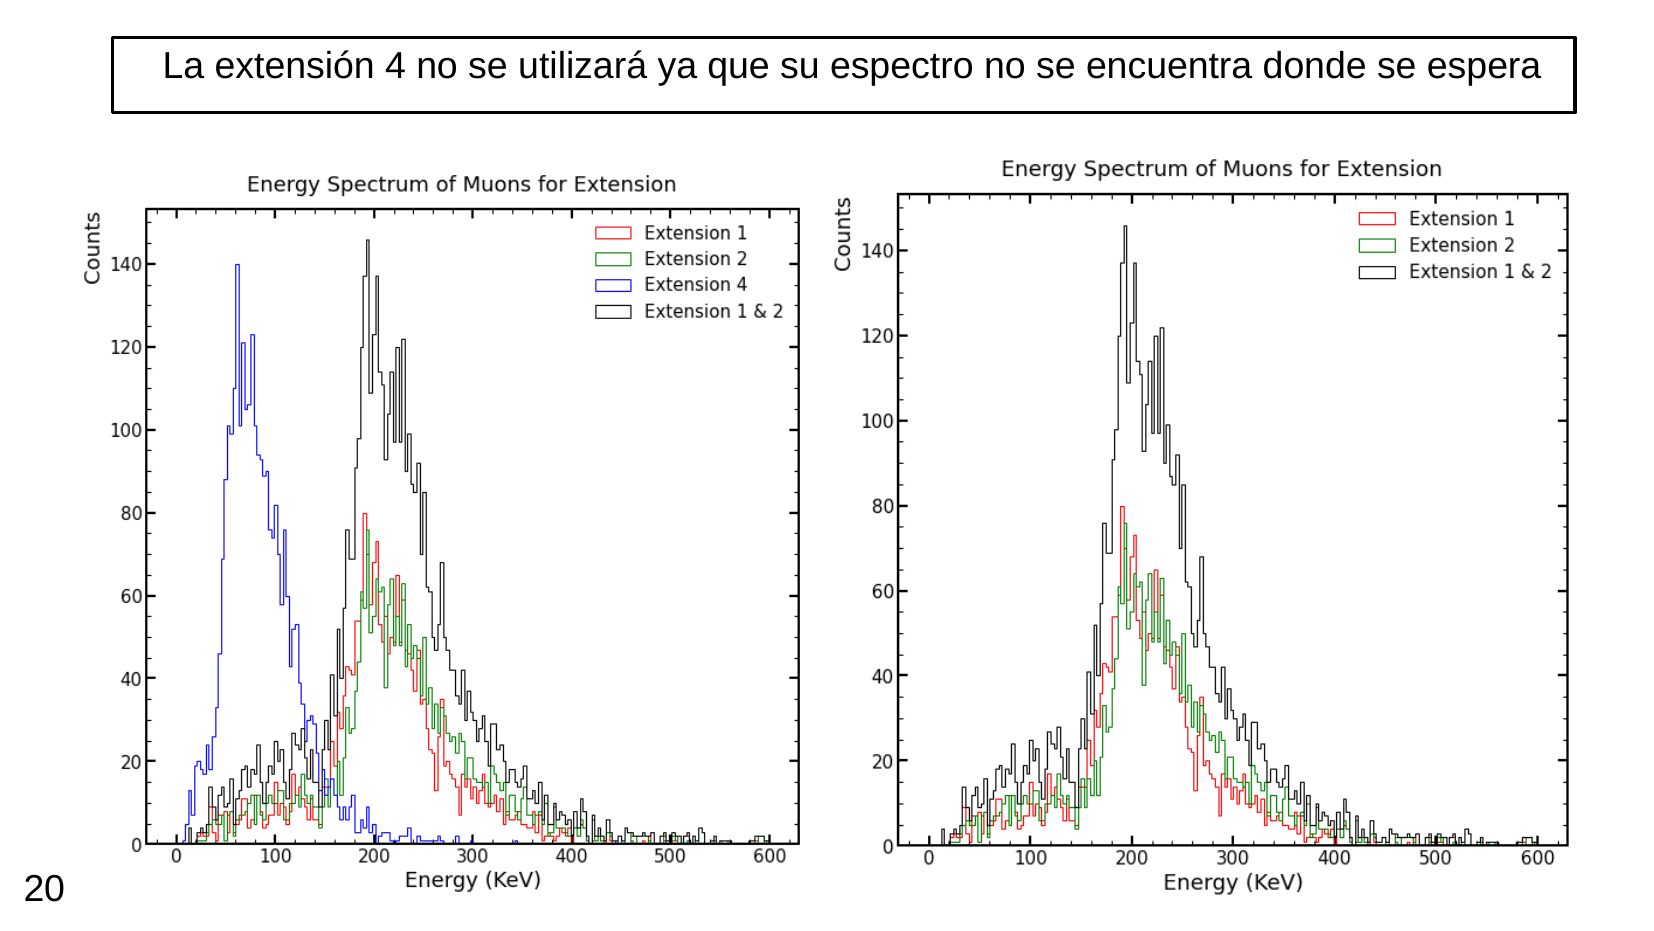

La extensión 4 no se utilizará ya que su espectro no se encuentra donde se espera